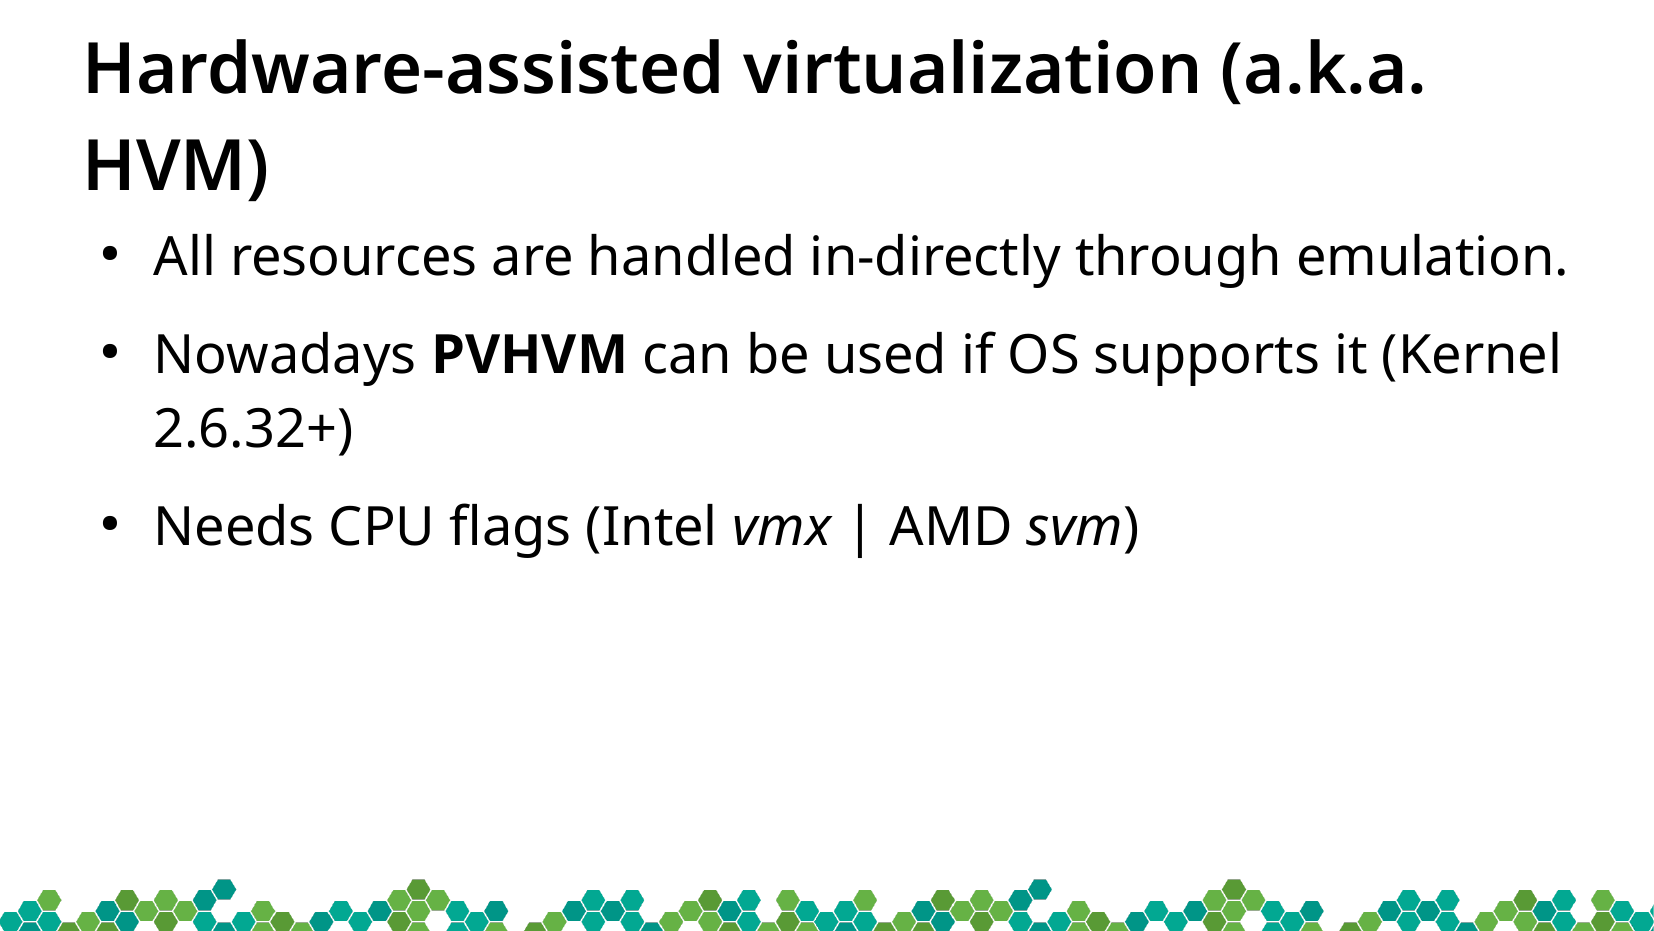

# Hardware-assisted virtualization (a.k.a. HVM)
All resources are handled in-directly through emulation.
Nowadays PVHVM can be used if OS supports it (Kernel 2.6.32+)
Needs CPU flags (Intel vmx | AMD svm)